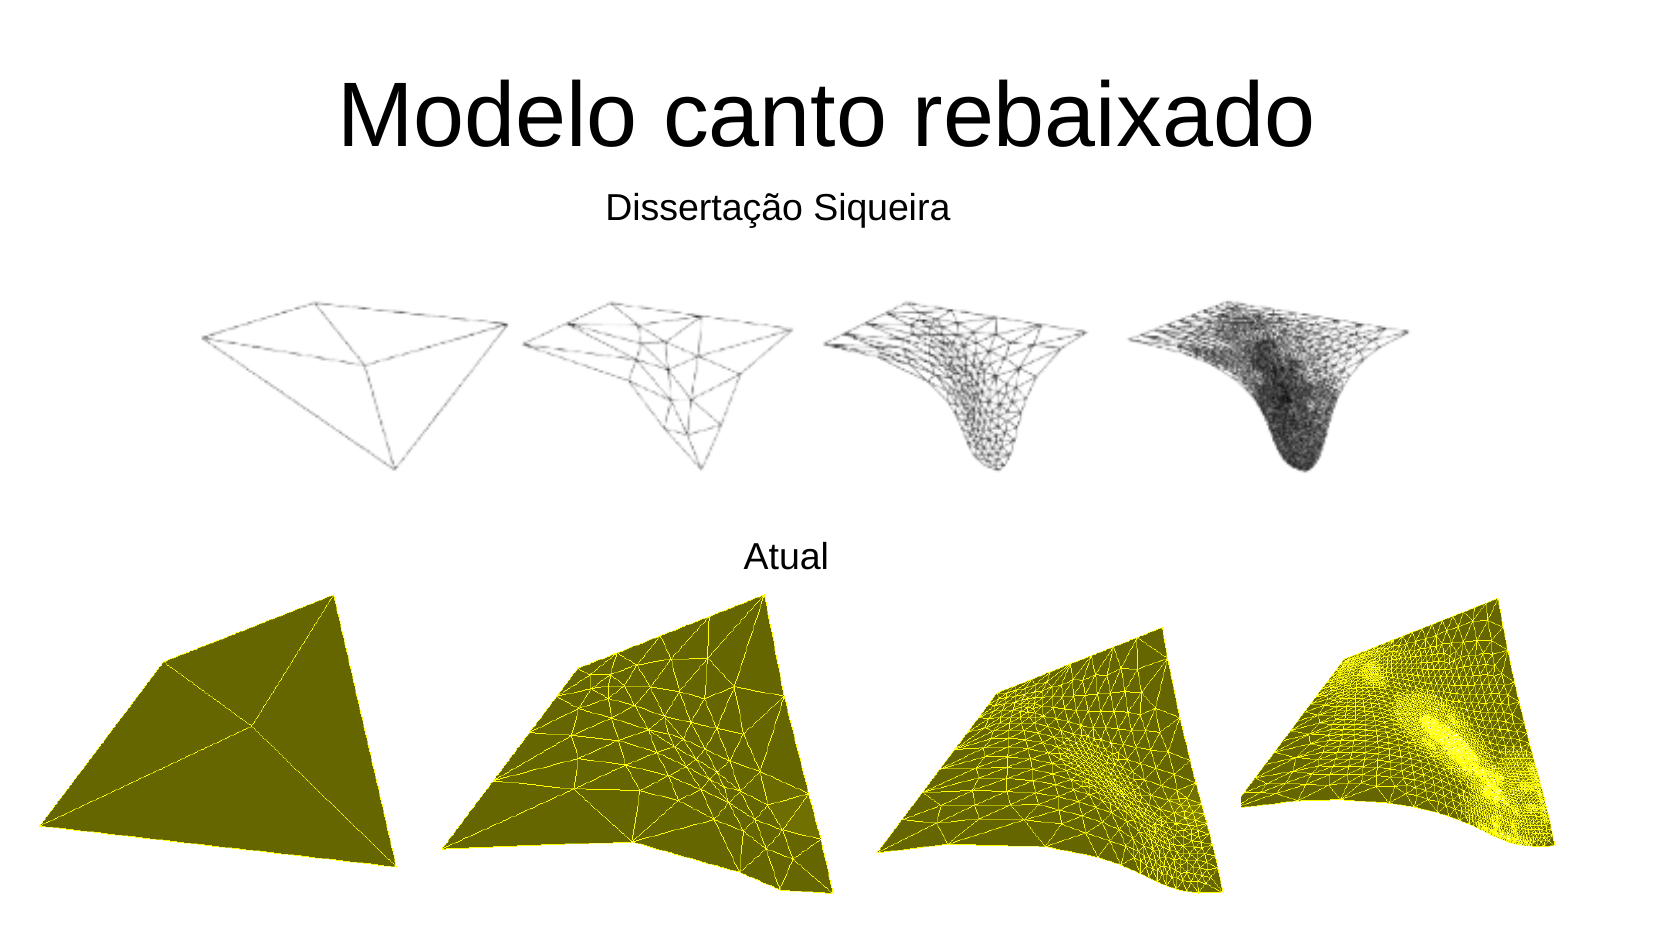

# Modelo canto rebaixado
Dissertação Siqueira
Atual